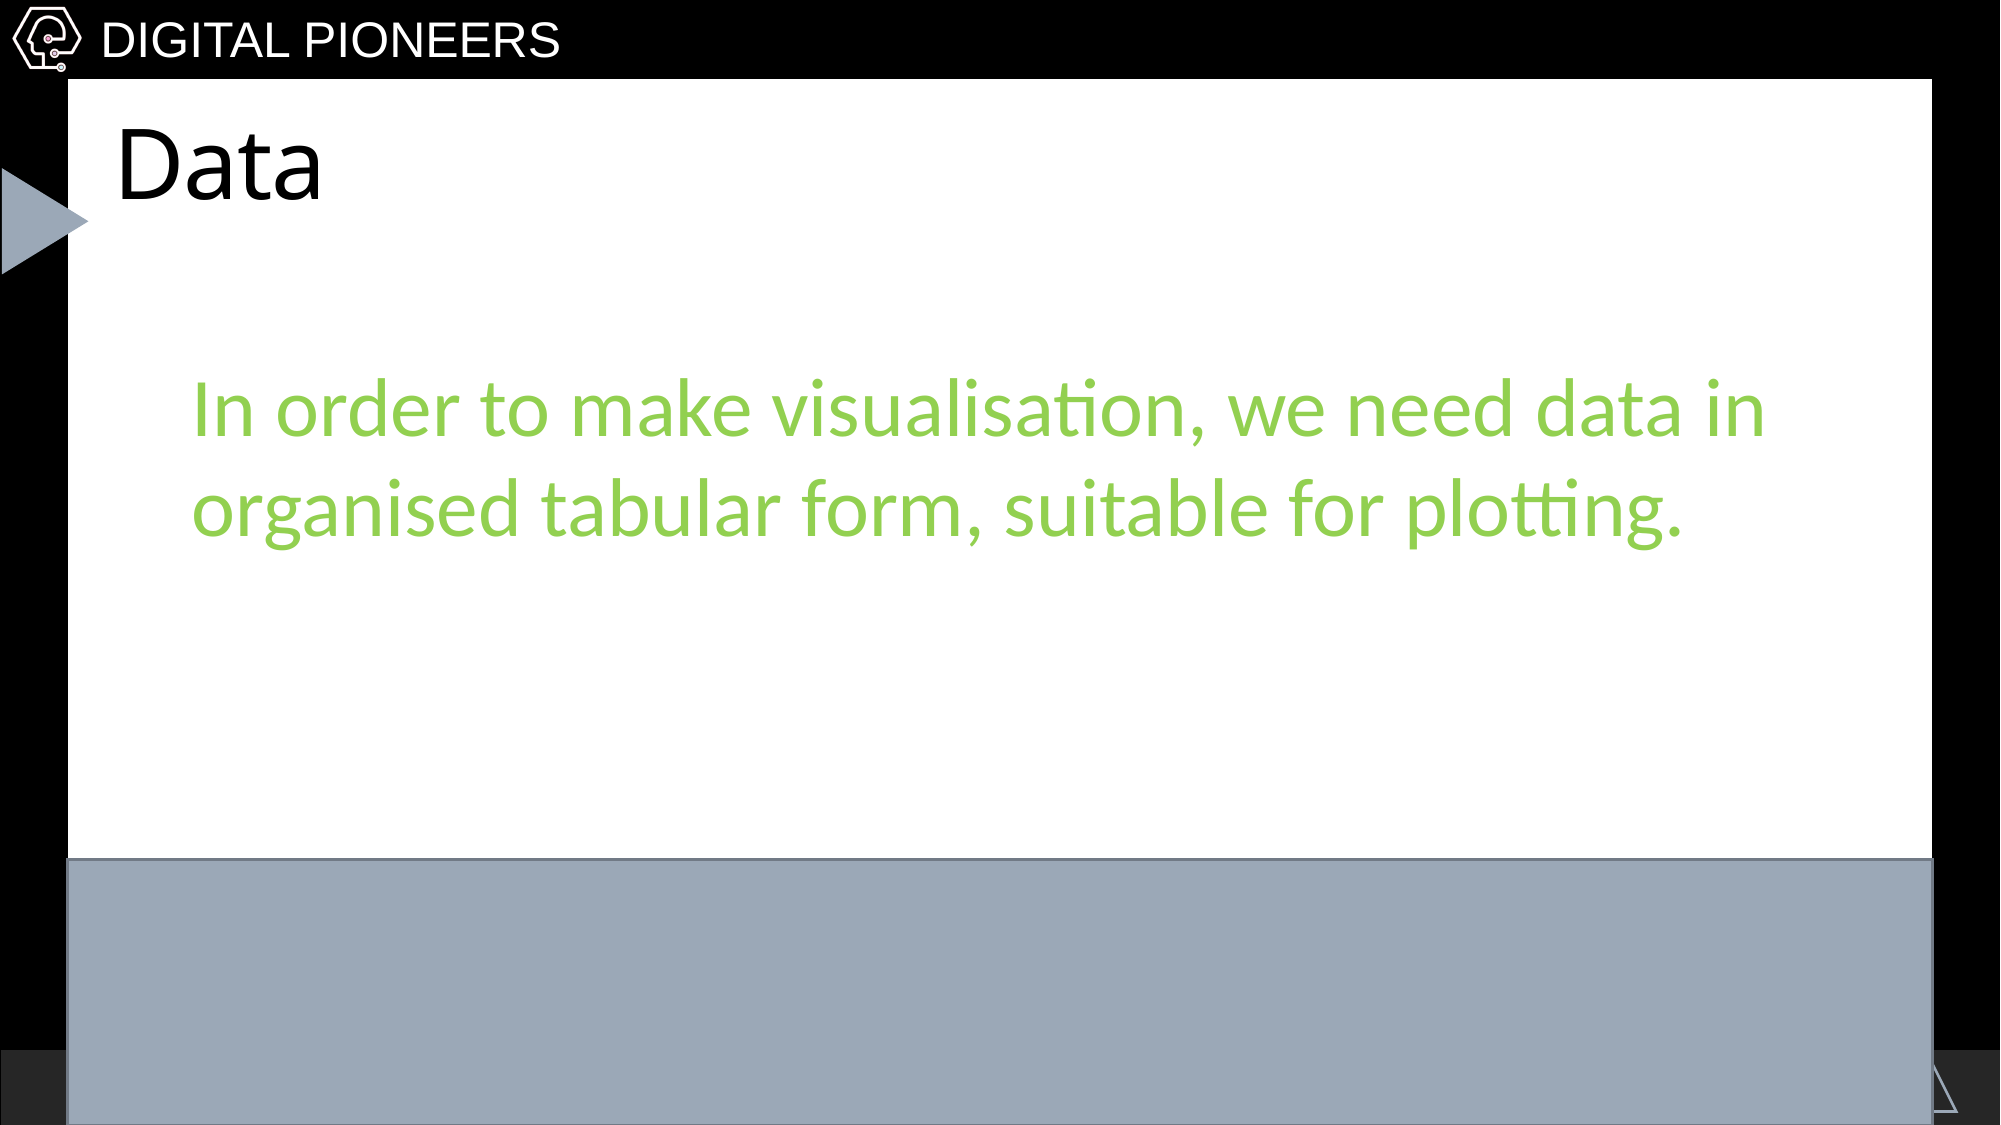

DIGITAL PIONEERS
# Data
In order to make visualisation, we need data in organised tabular form, suitable for plotting.